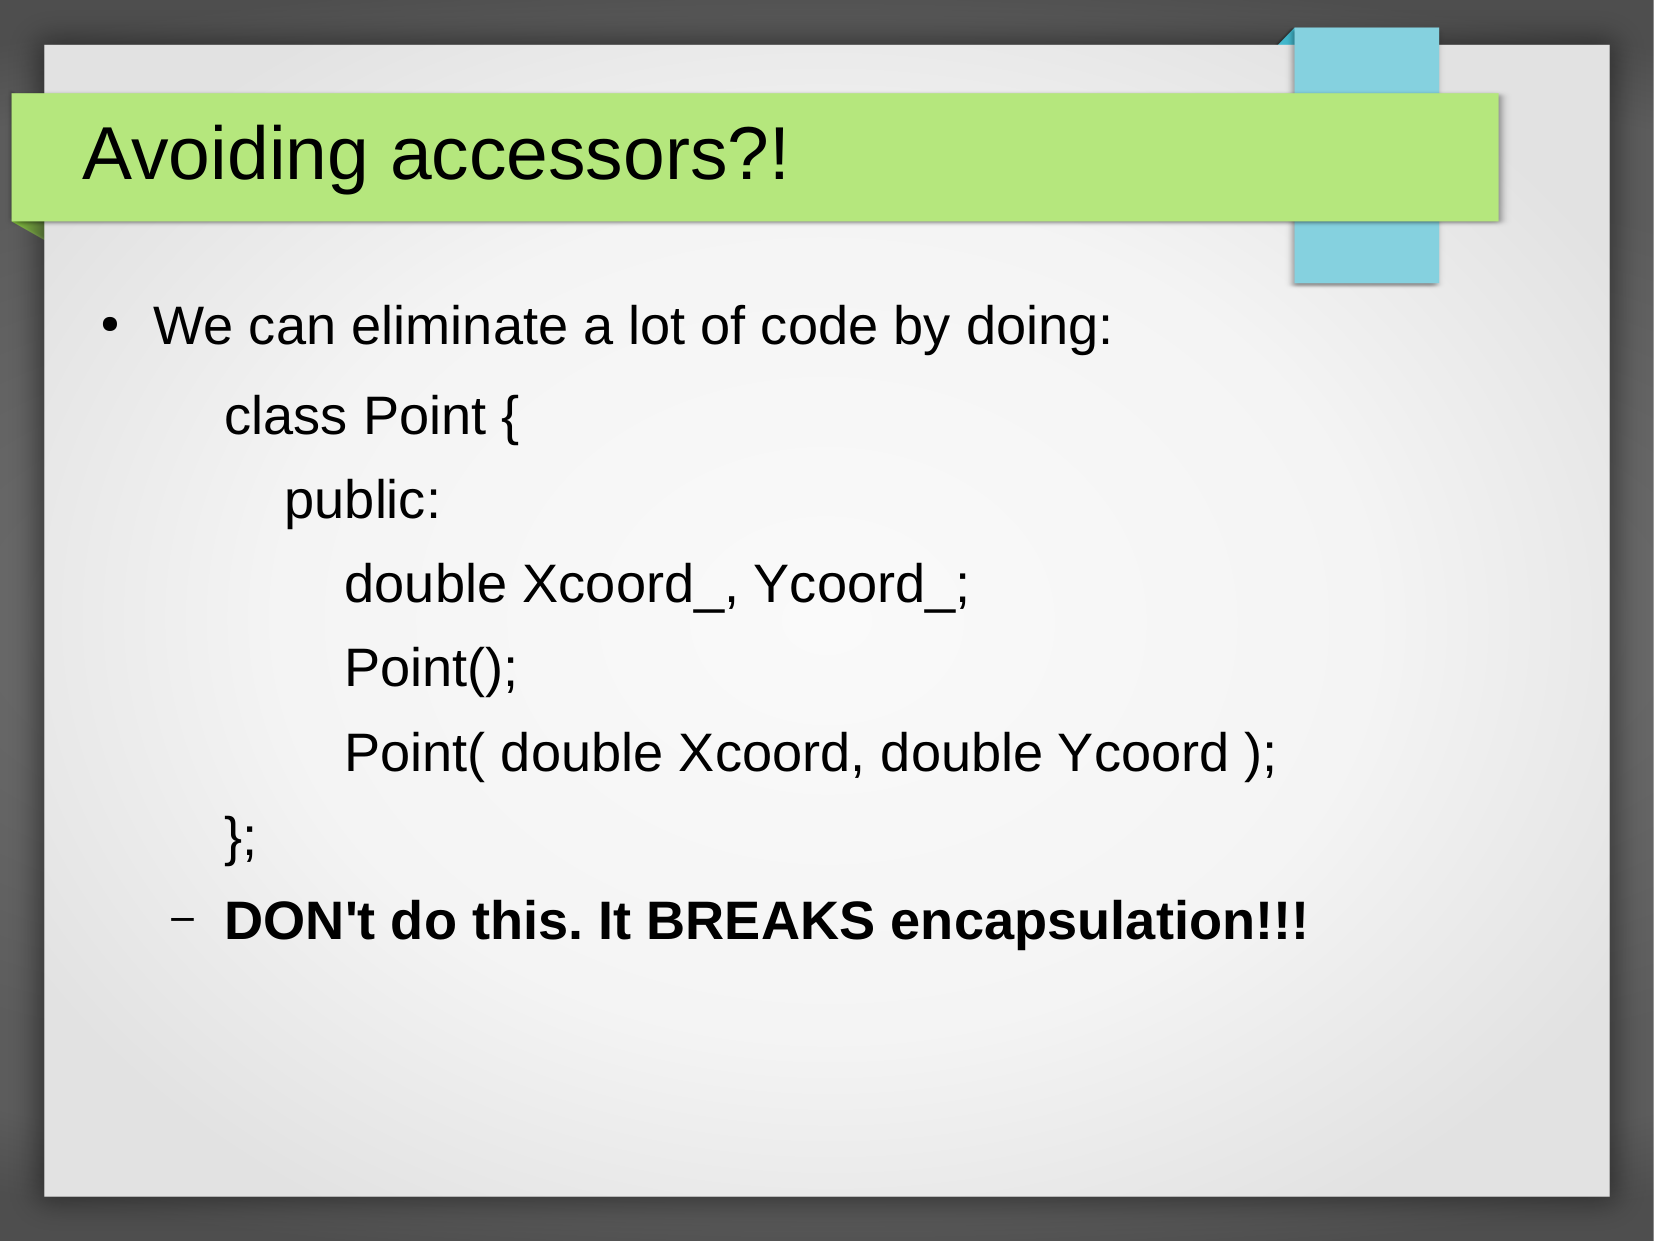

# Avoiding accessors?!
We can eliminate a lot of code by doing:
class Point {
 public:
 double Xcoord_, Ycoord_;
 Point();
 Point( double Xcoord, double Ycoord );
};
DON't do this. It BREAKS encapsulation!!!